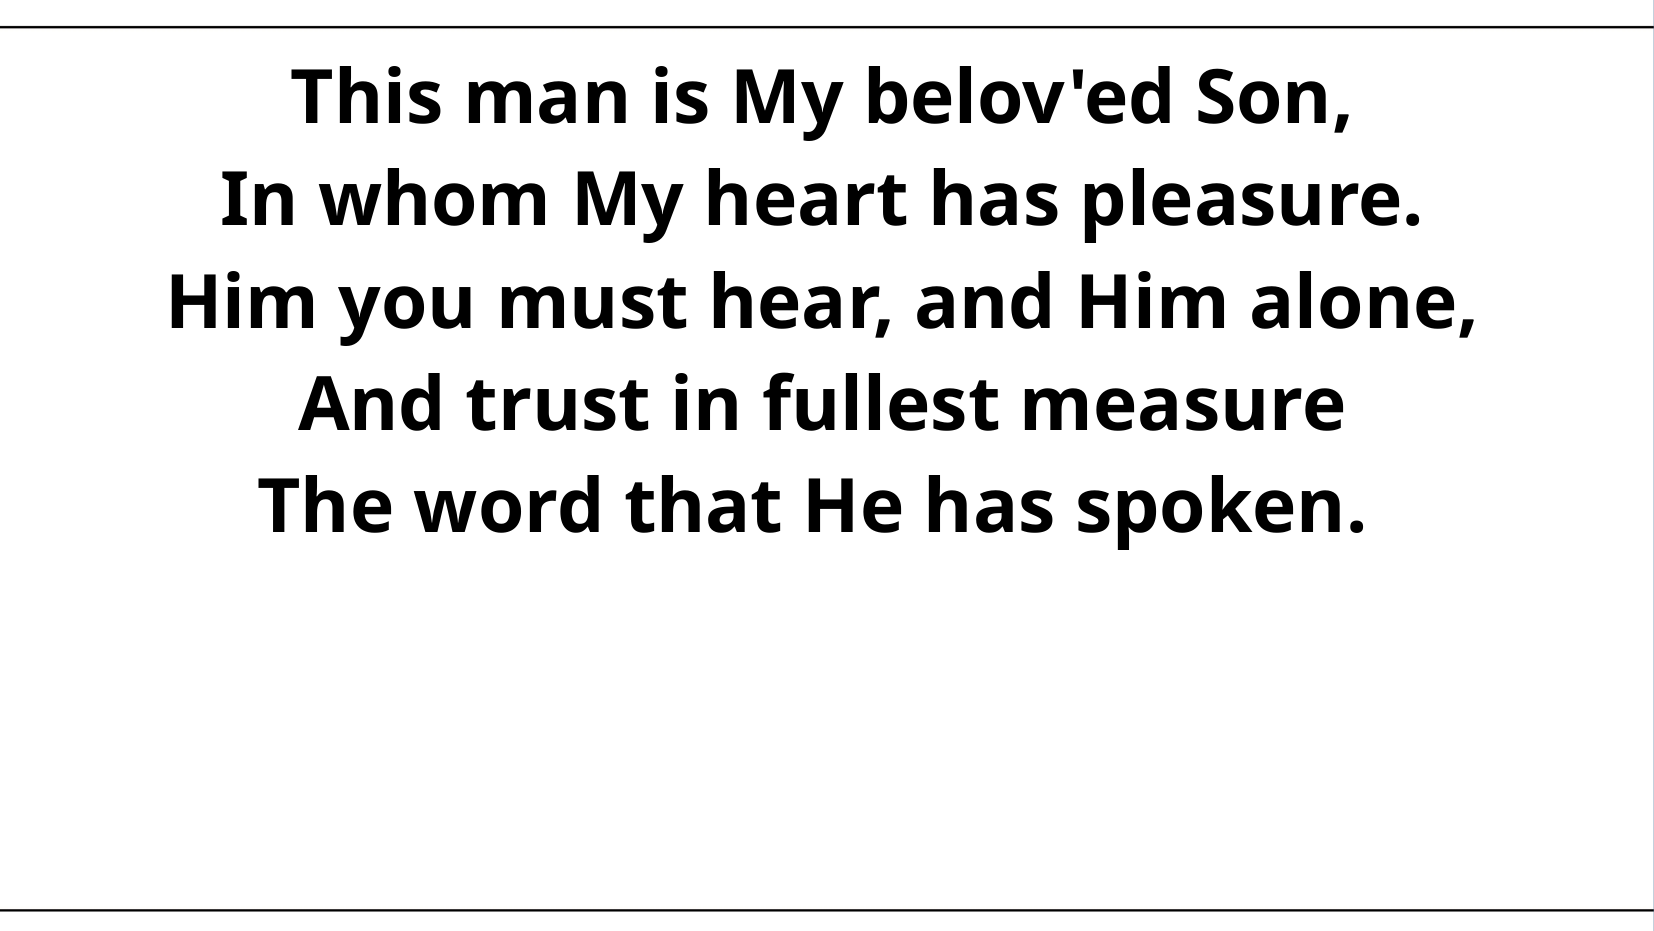

This man is My belov'ed Son,
In whom My heart has pleasure.
Him you must hear, and Him alone,
And trust in fullest measure
The word that He has spoken.